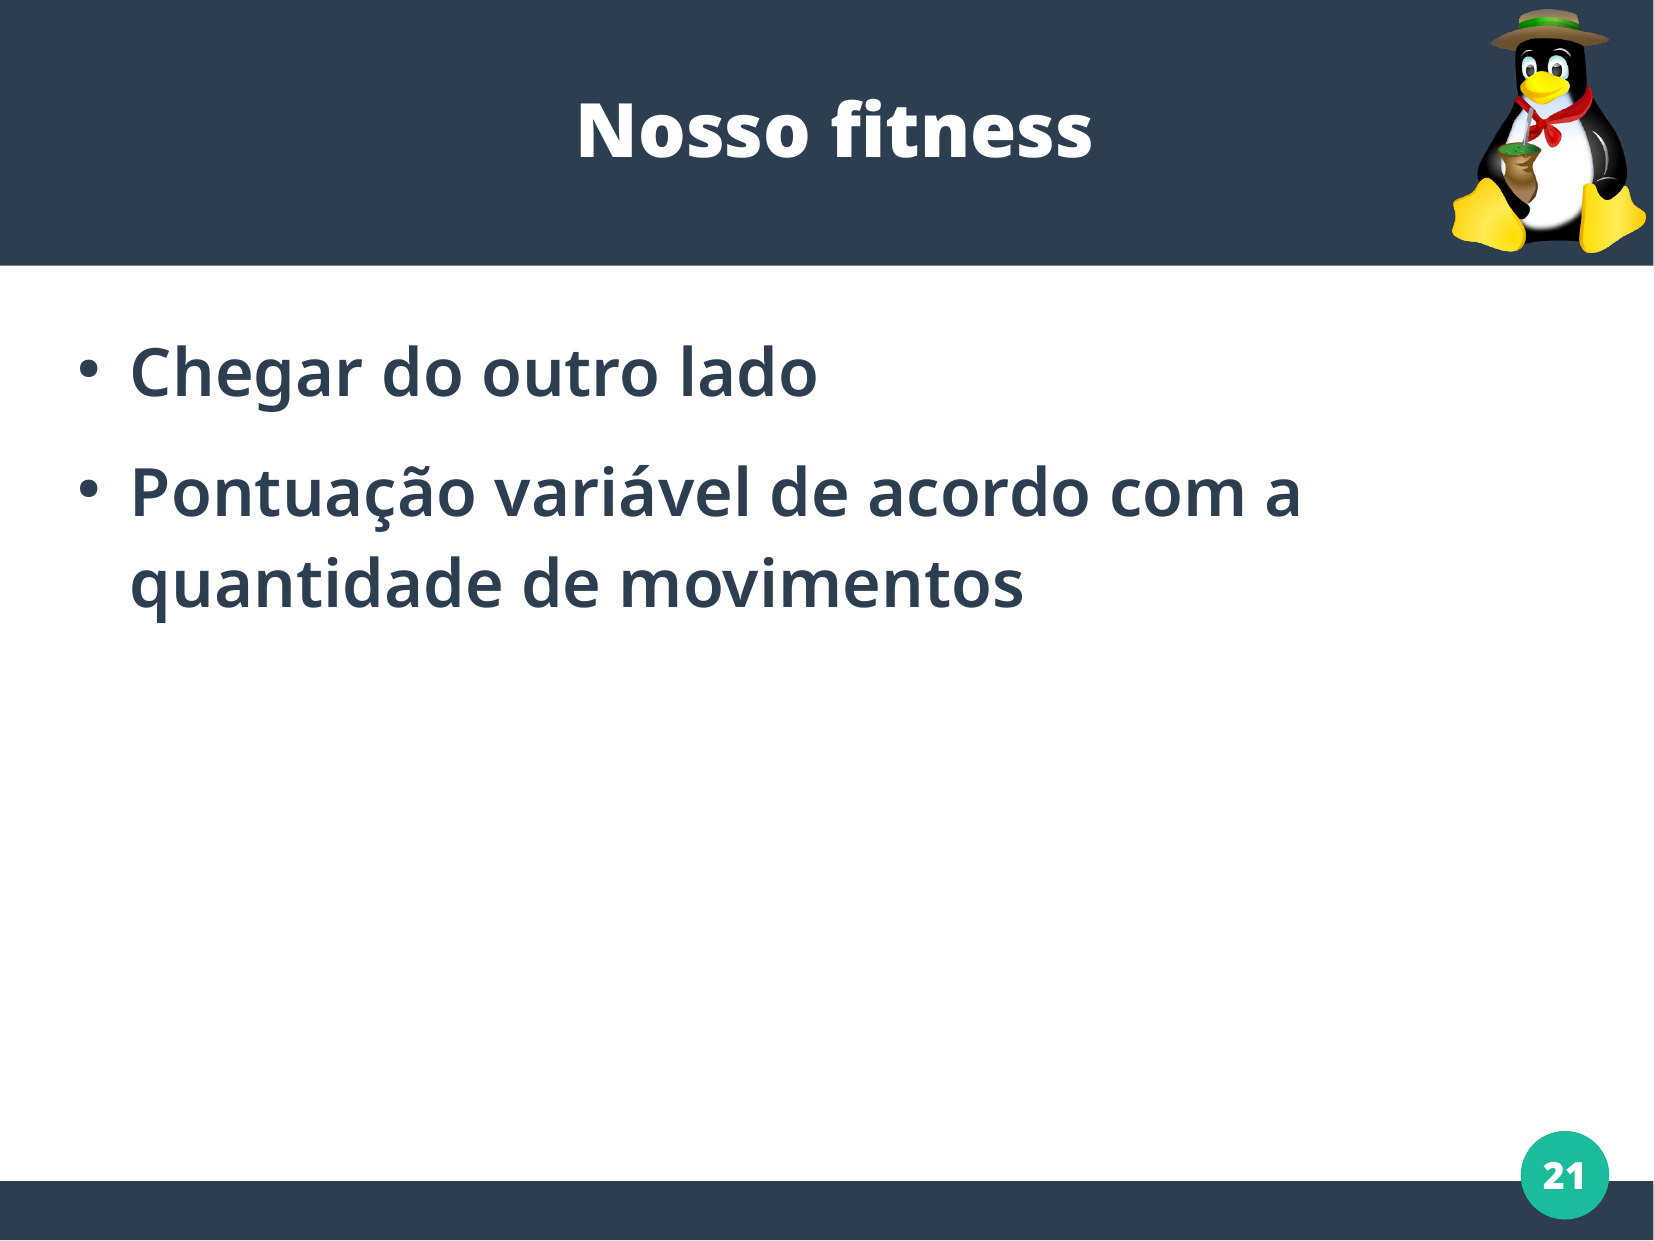

# Nosso fitness
Chegar do outro lado
Pontuação variável de acordo com a quantidade de movimentos
21